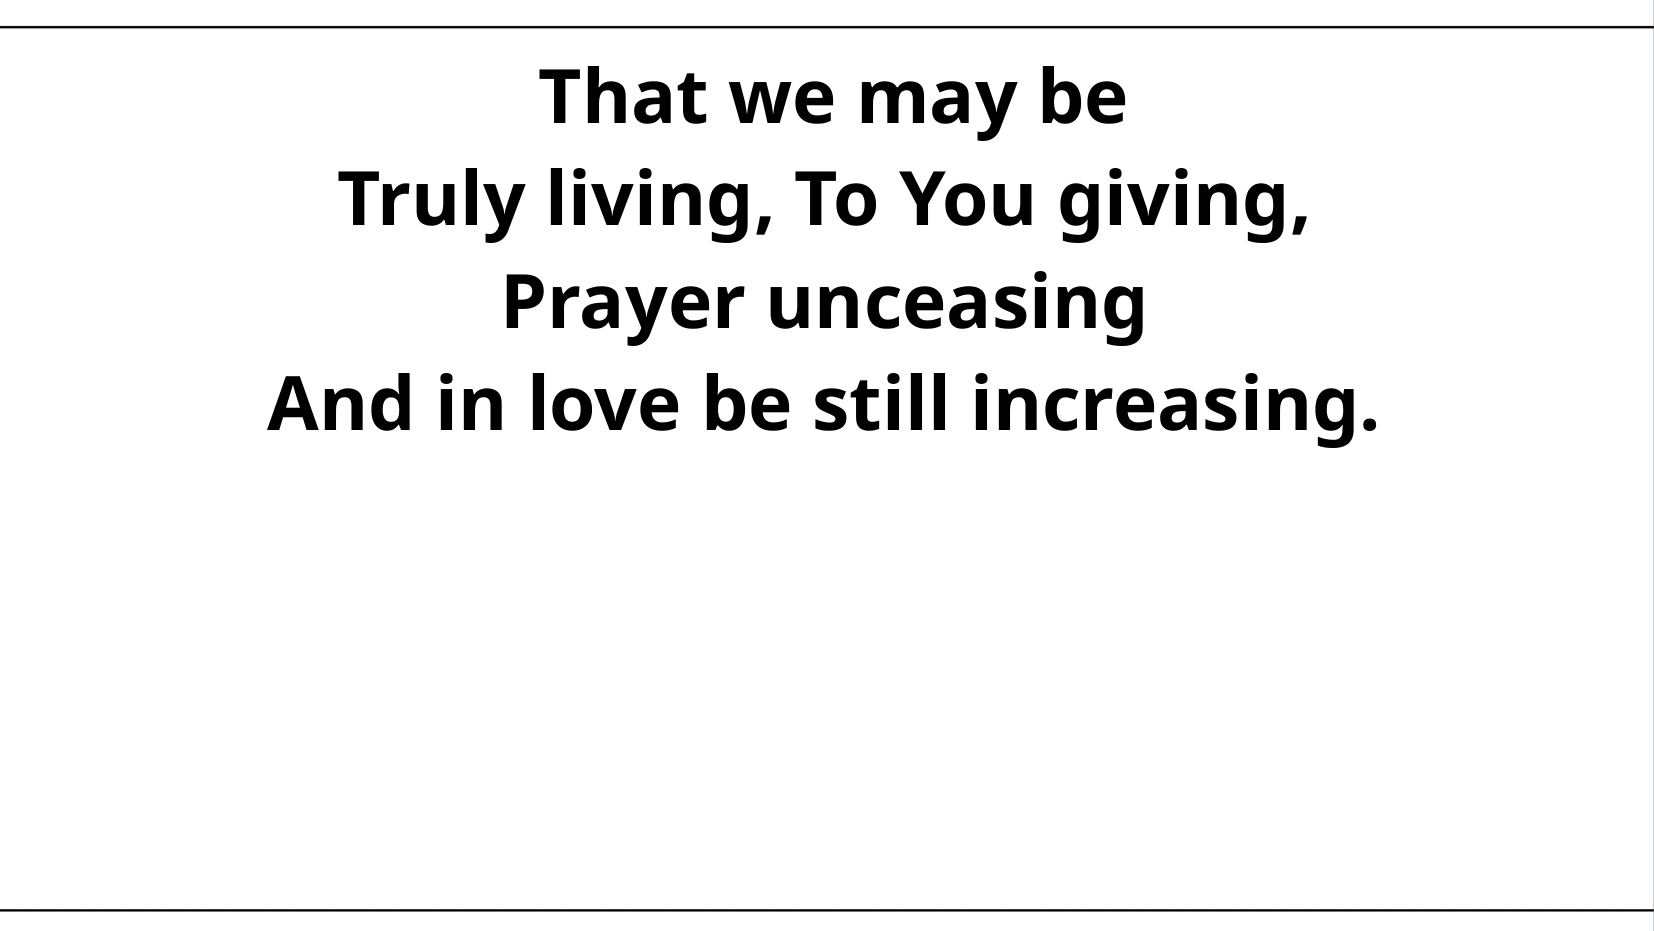

That we may be
Truly living, To You giving,
Prayer unceasing
And in love be still increasing.